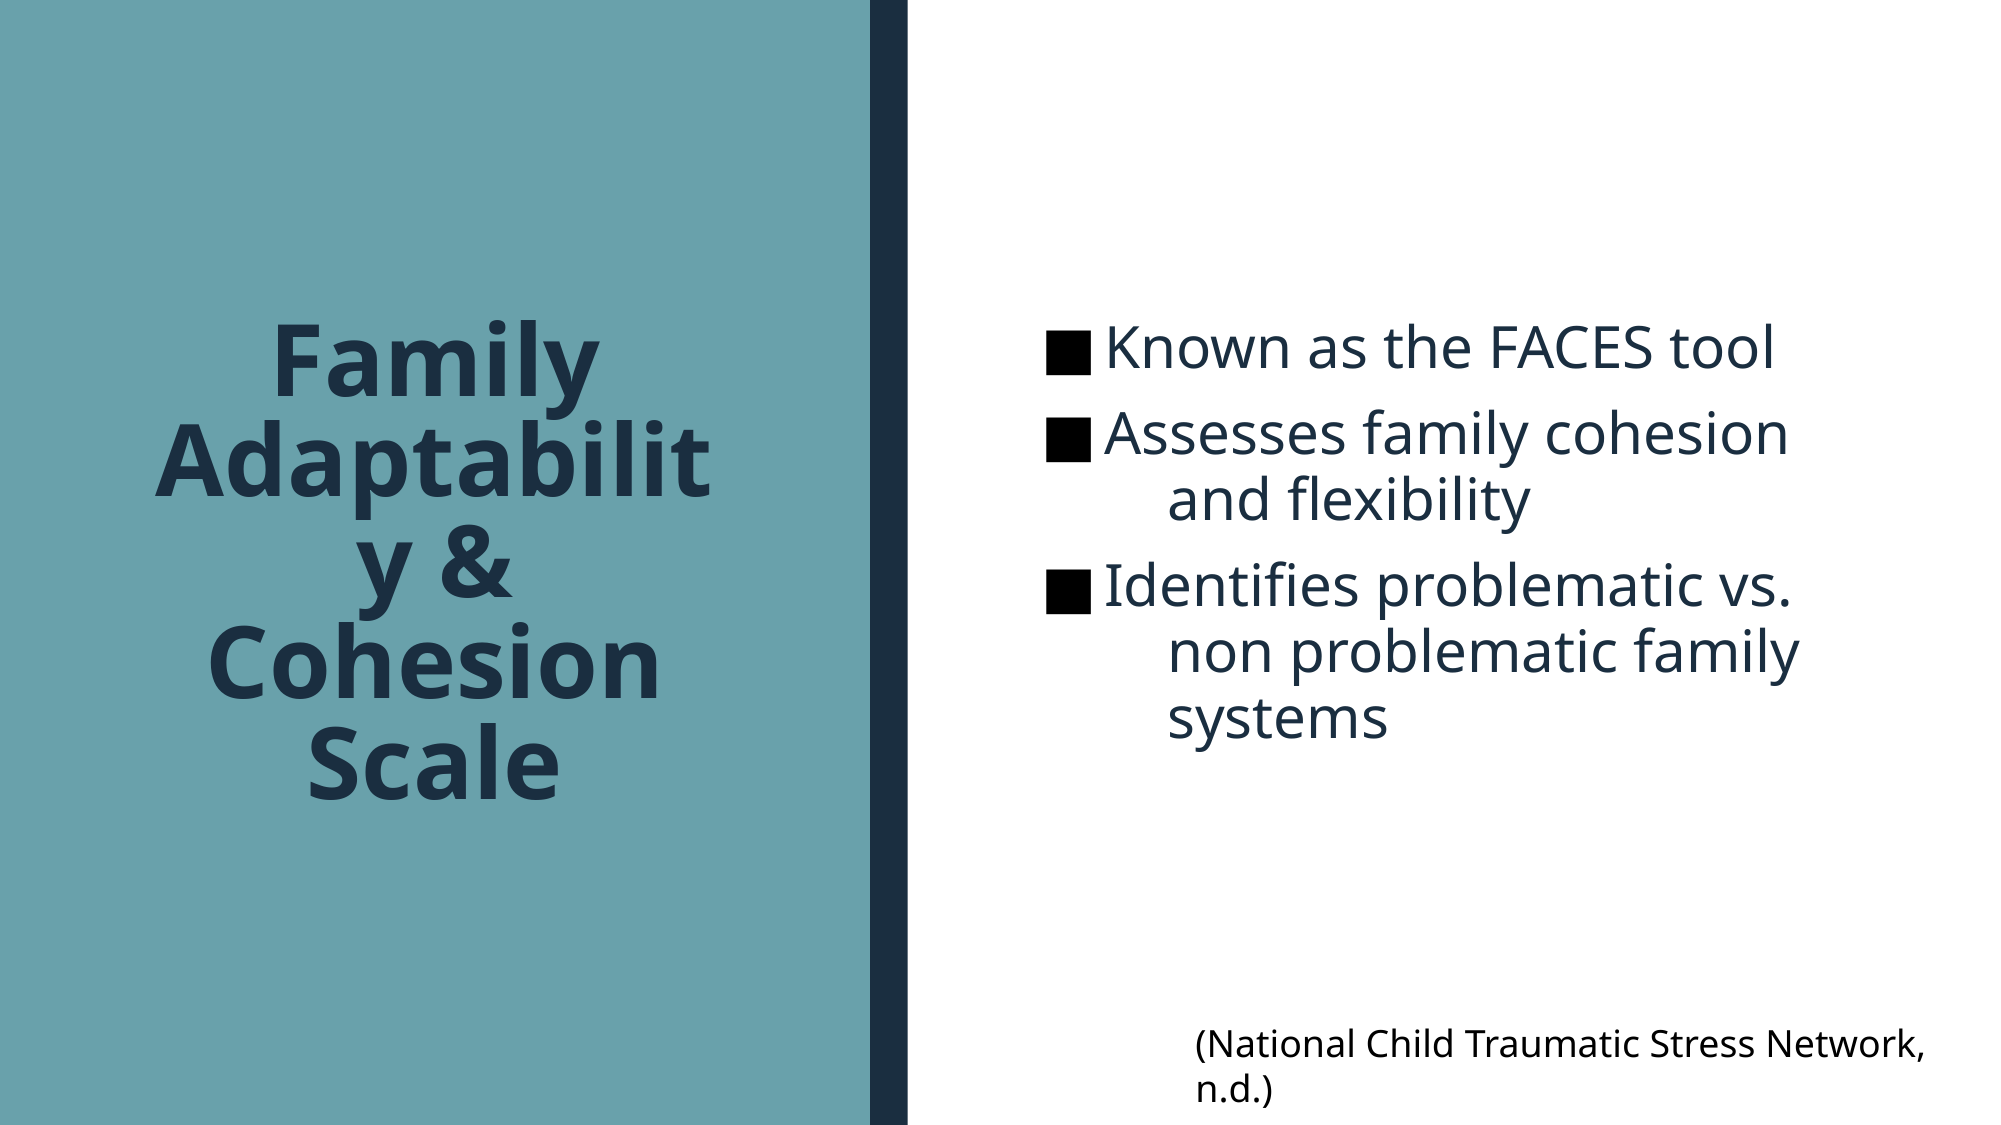

# Family Adaptability & Cohesion Scale
Known as the FACES tool
Assesses family cohesion and flexibility
Identifies problematic vs. non problematic family systems
(National Child Traumatic Stress Network, n.d.)